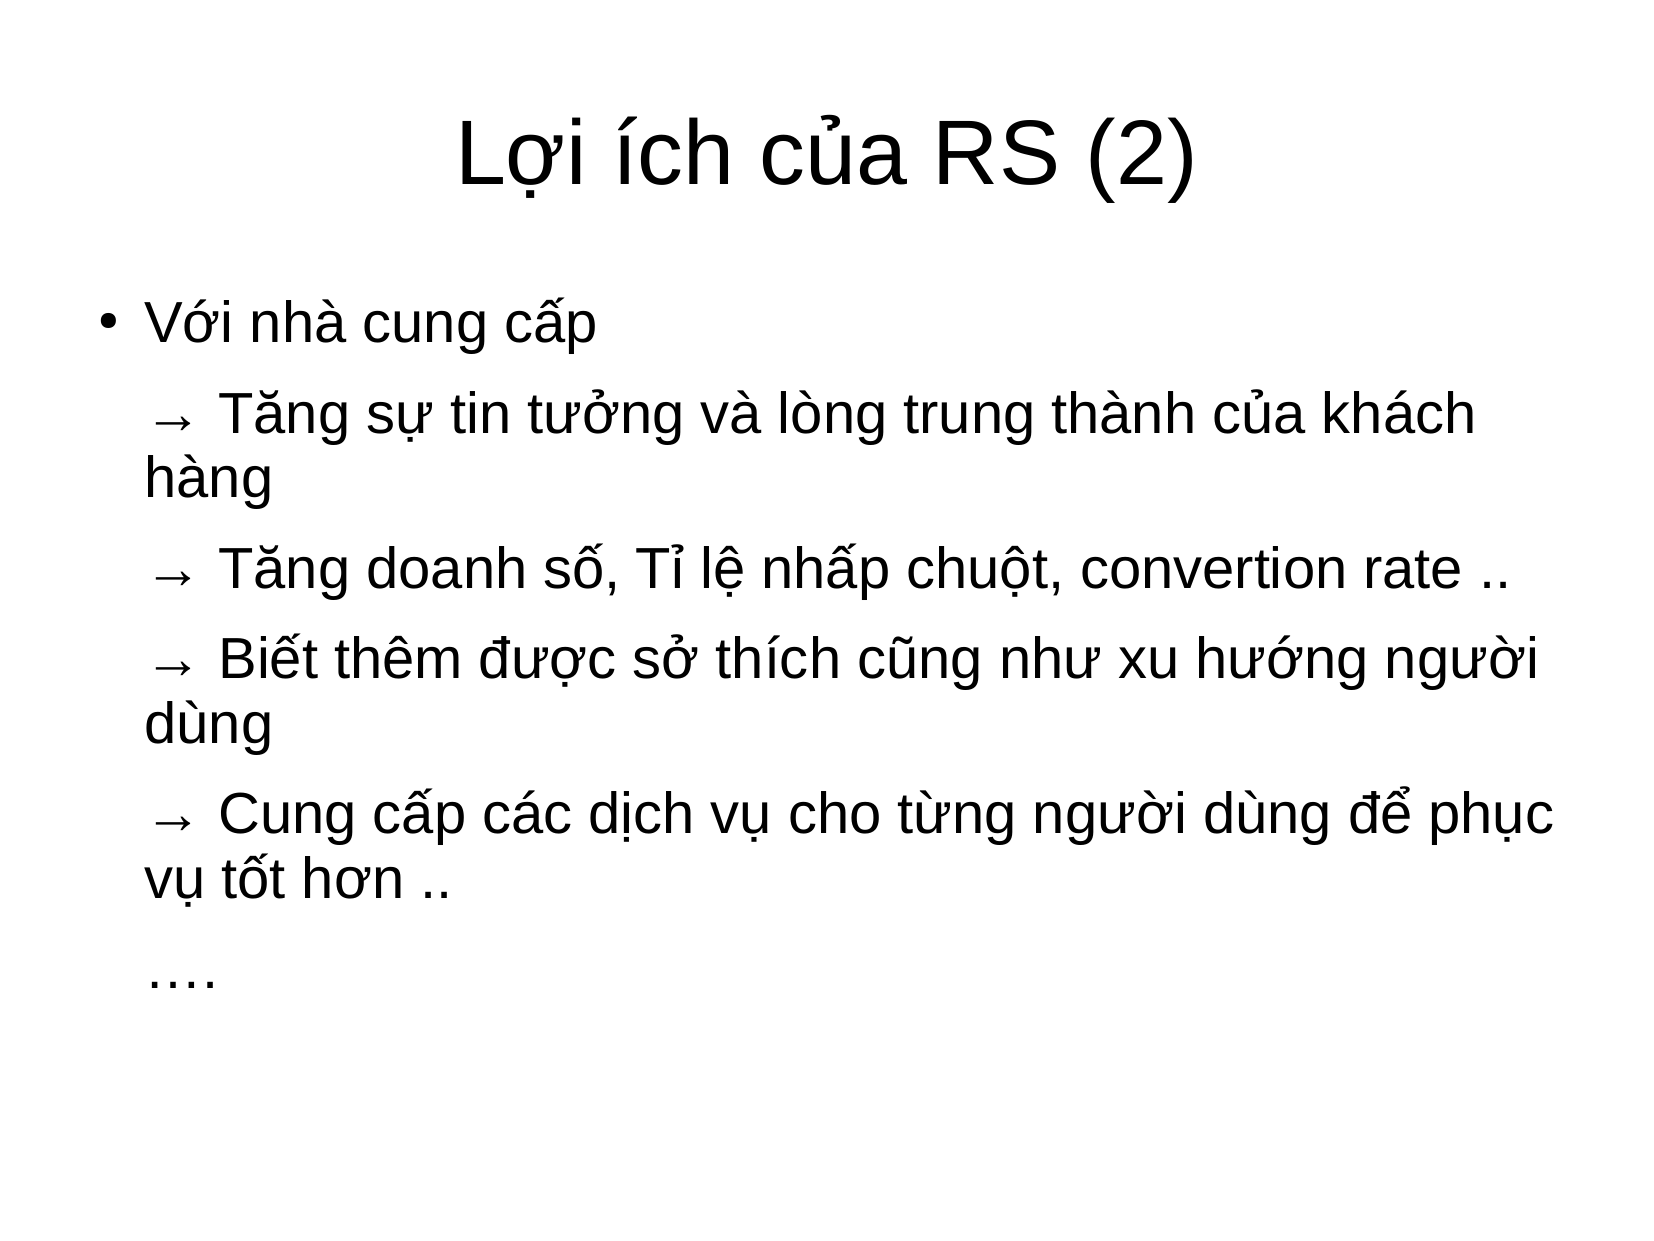

# Lợi ích của RS (2)
Với nhà cung cấp
→ Tăng sự tin tưởng và lòng trung thành của khách hàng
→ Tăng doanh số, Tỉ lệ nhấp chuột, convertion rate ..
→ Biết thêm được sở thích cũng như xu hướng người dùng
→ Cung cấp các dịch vụ cho từng người dùng để phục vụ tốt hơn ..
….